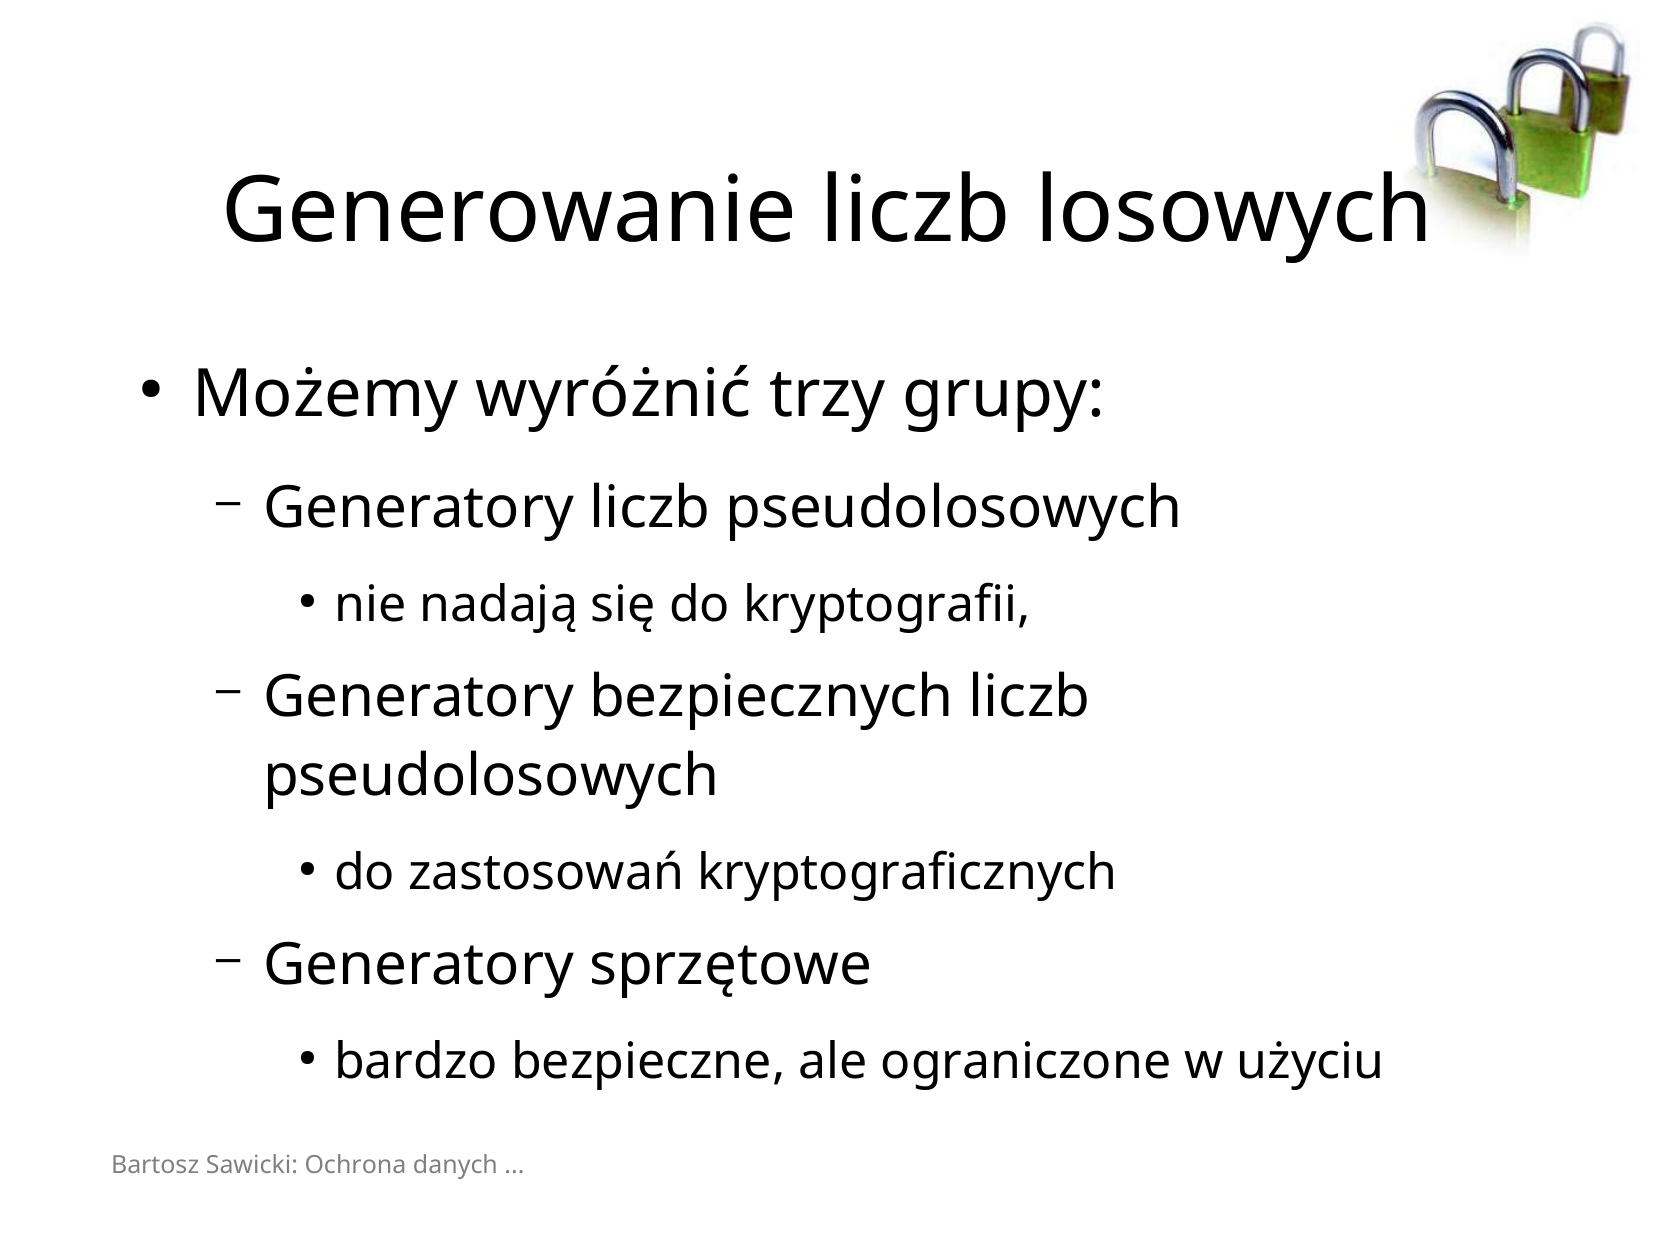

# Generowanie liczb losowych
Możemy wyróżnić trzy grupy:
Generatory liczb pseudolosowych
nie nadają się do kryptografii,
Generatory bezpiecznych liczb pseudolosowych
do zastosowań kryptograficznych
Generatory sprzętowe
bardzo bezpieczne, ale ograniczone w użyciu